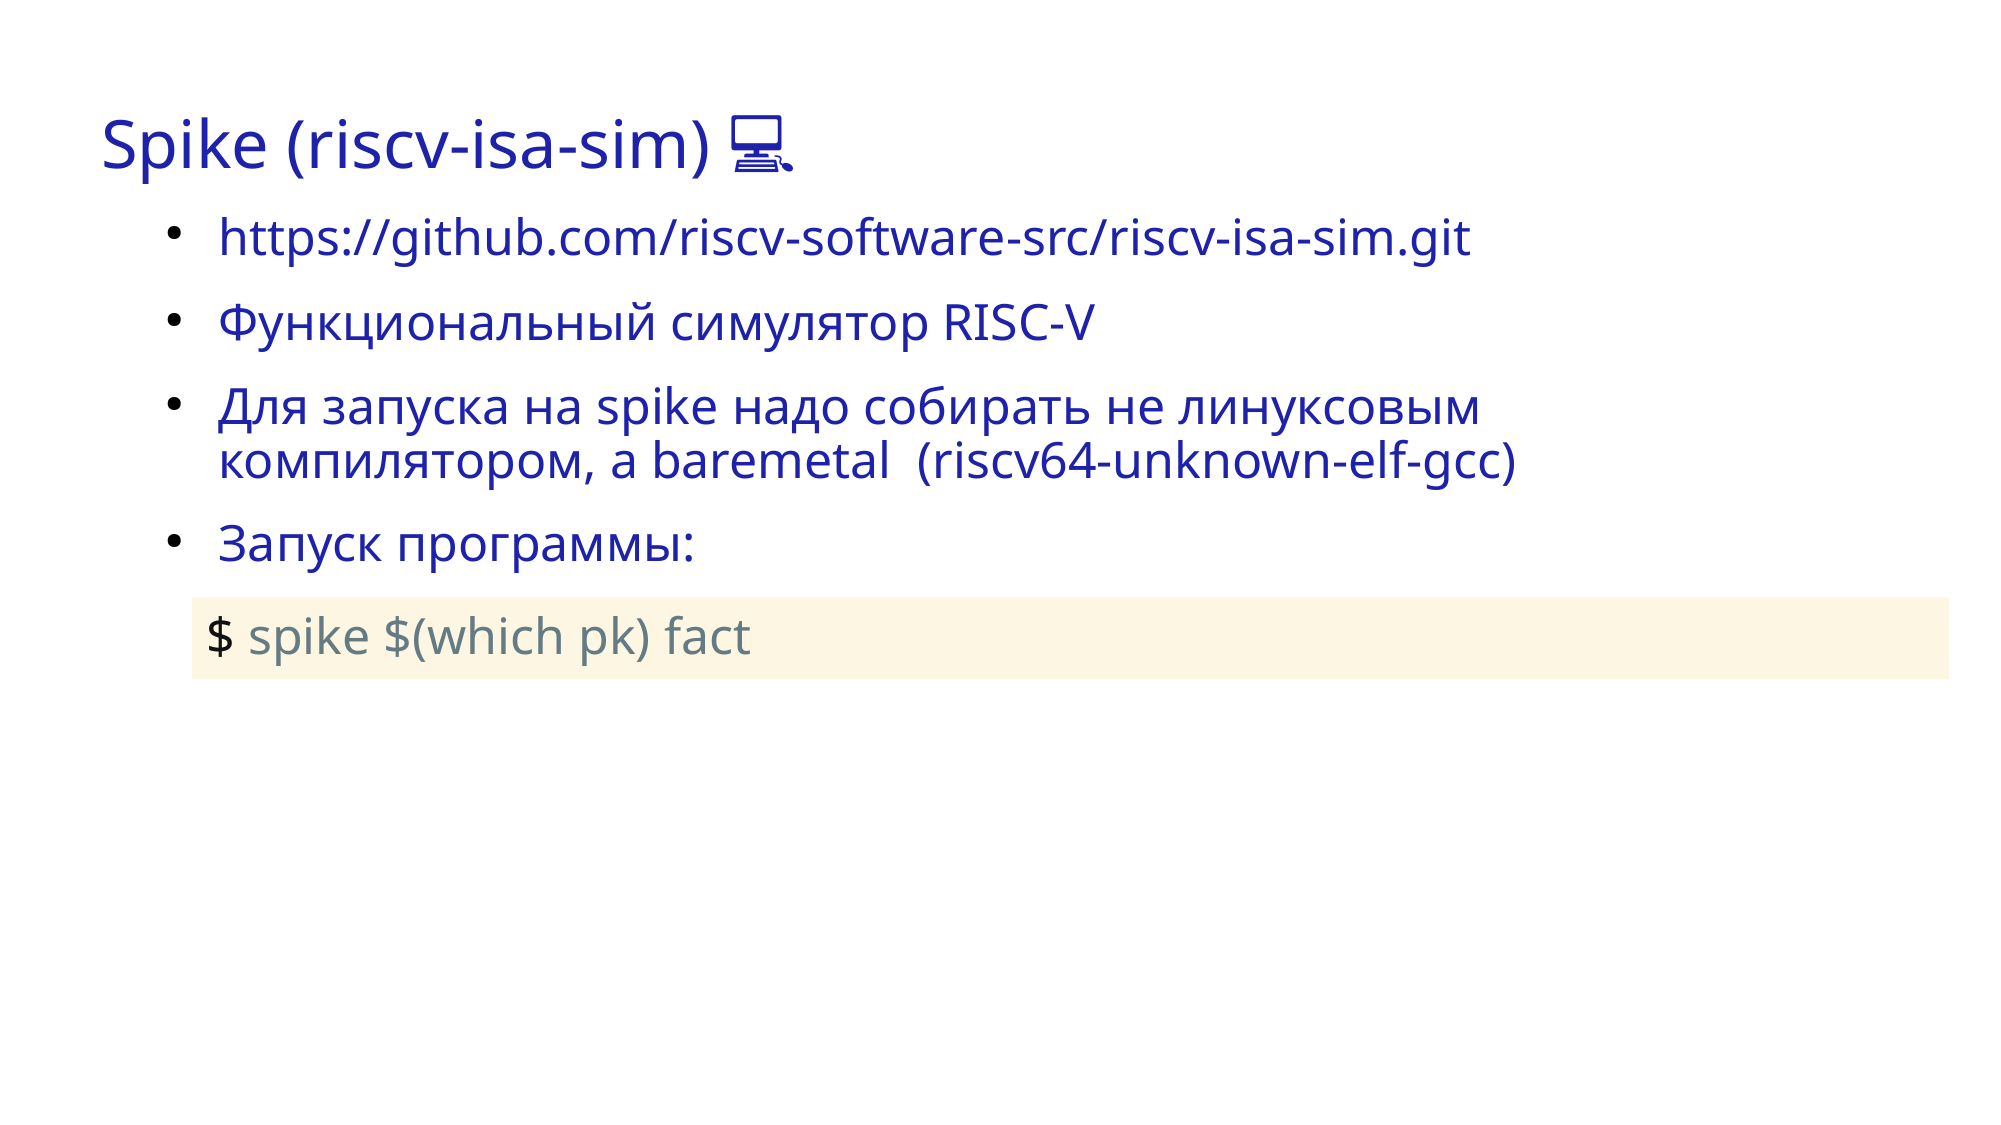

# Spike (riscv-isa-sim) 💻
https://github.com/riscv-software-src/riscv-isa-sim.git
Функциональный симулятор RISC-V
Для запуска на spike надо собирать не линуксовым компилятором, а baremetal (riscv64-unknown-elf-gcc)
Запуск программы:
$ spike $(which pk) fact